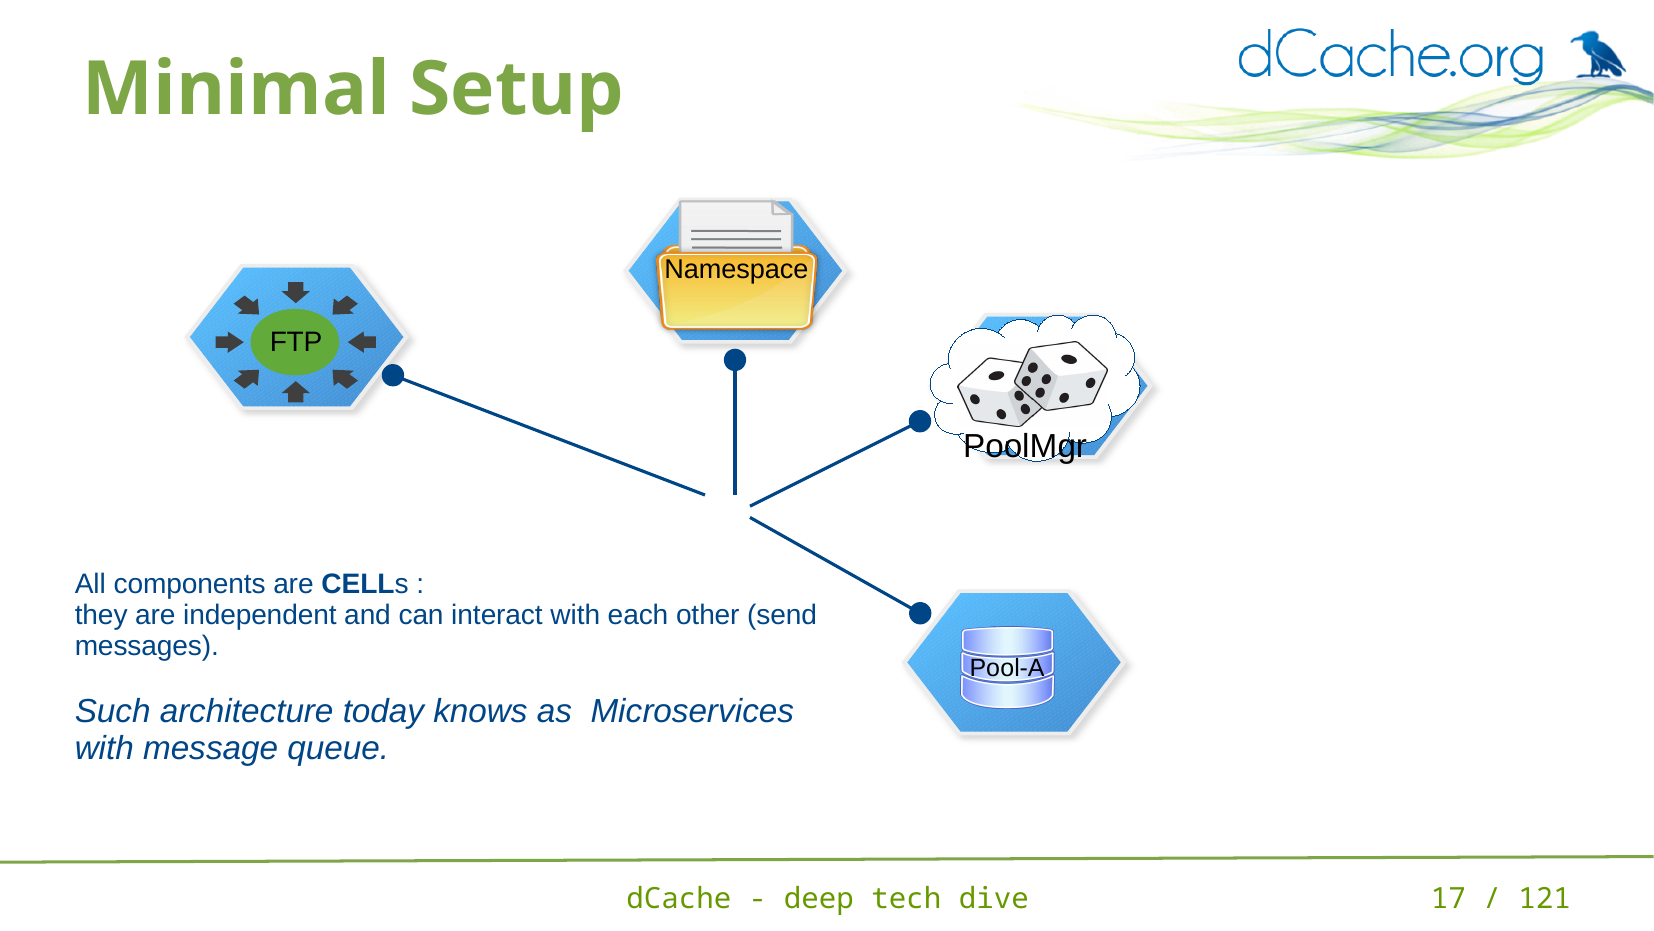

# Minimal Setup
Namespace
FTP
PoolMgr
All components are CELLs :
they are independent and can interact with each other (send messages).
Such architecture today knows as Microservices with message queue.
Pool-A
dCache - deep tech dive
17